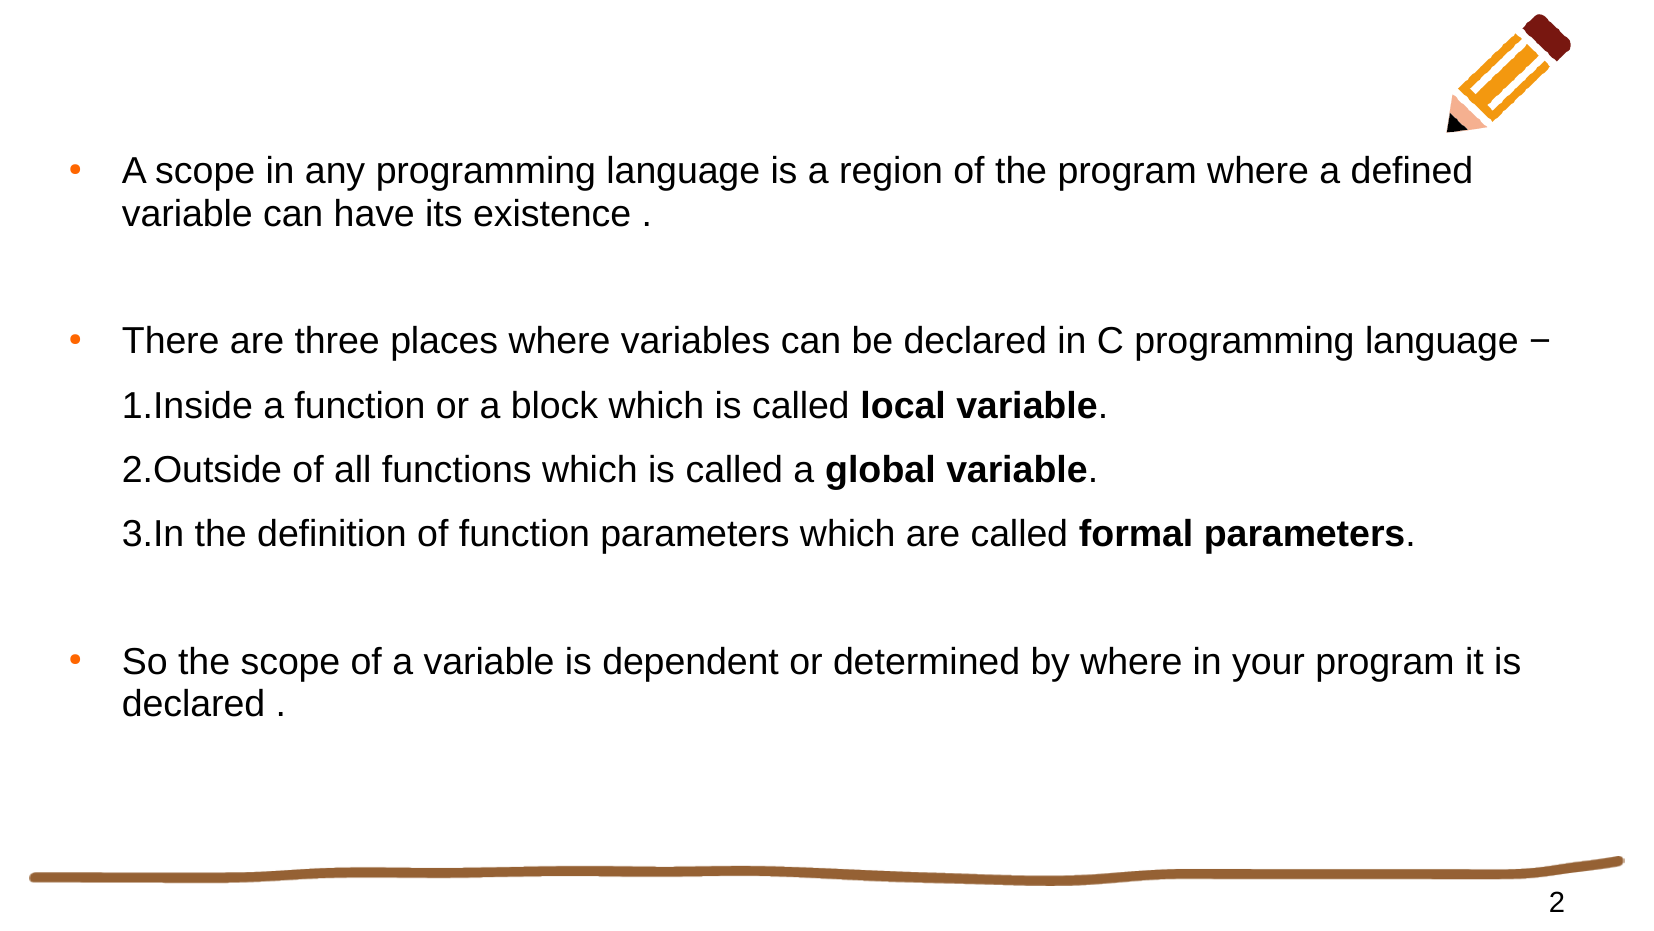

# A scope in any programming language is a region of the program where a defined variable can have its existence .
There are three places where variables can be declared in C programming language −
1.Inside a function or a block which is called local variable.
2.Outside of all functions which is called a global variable.
3.In the definition of function parameters which are called formal parameters.
So the scope of a variable is dependent or determined by where in your program it is declared .
2